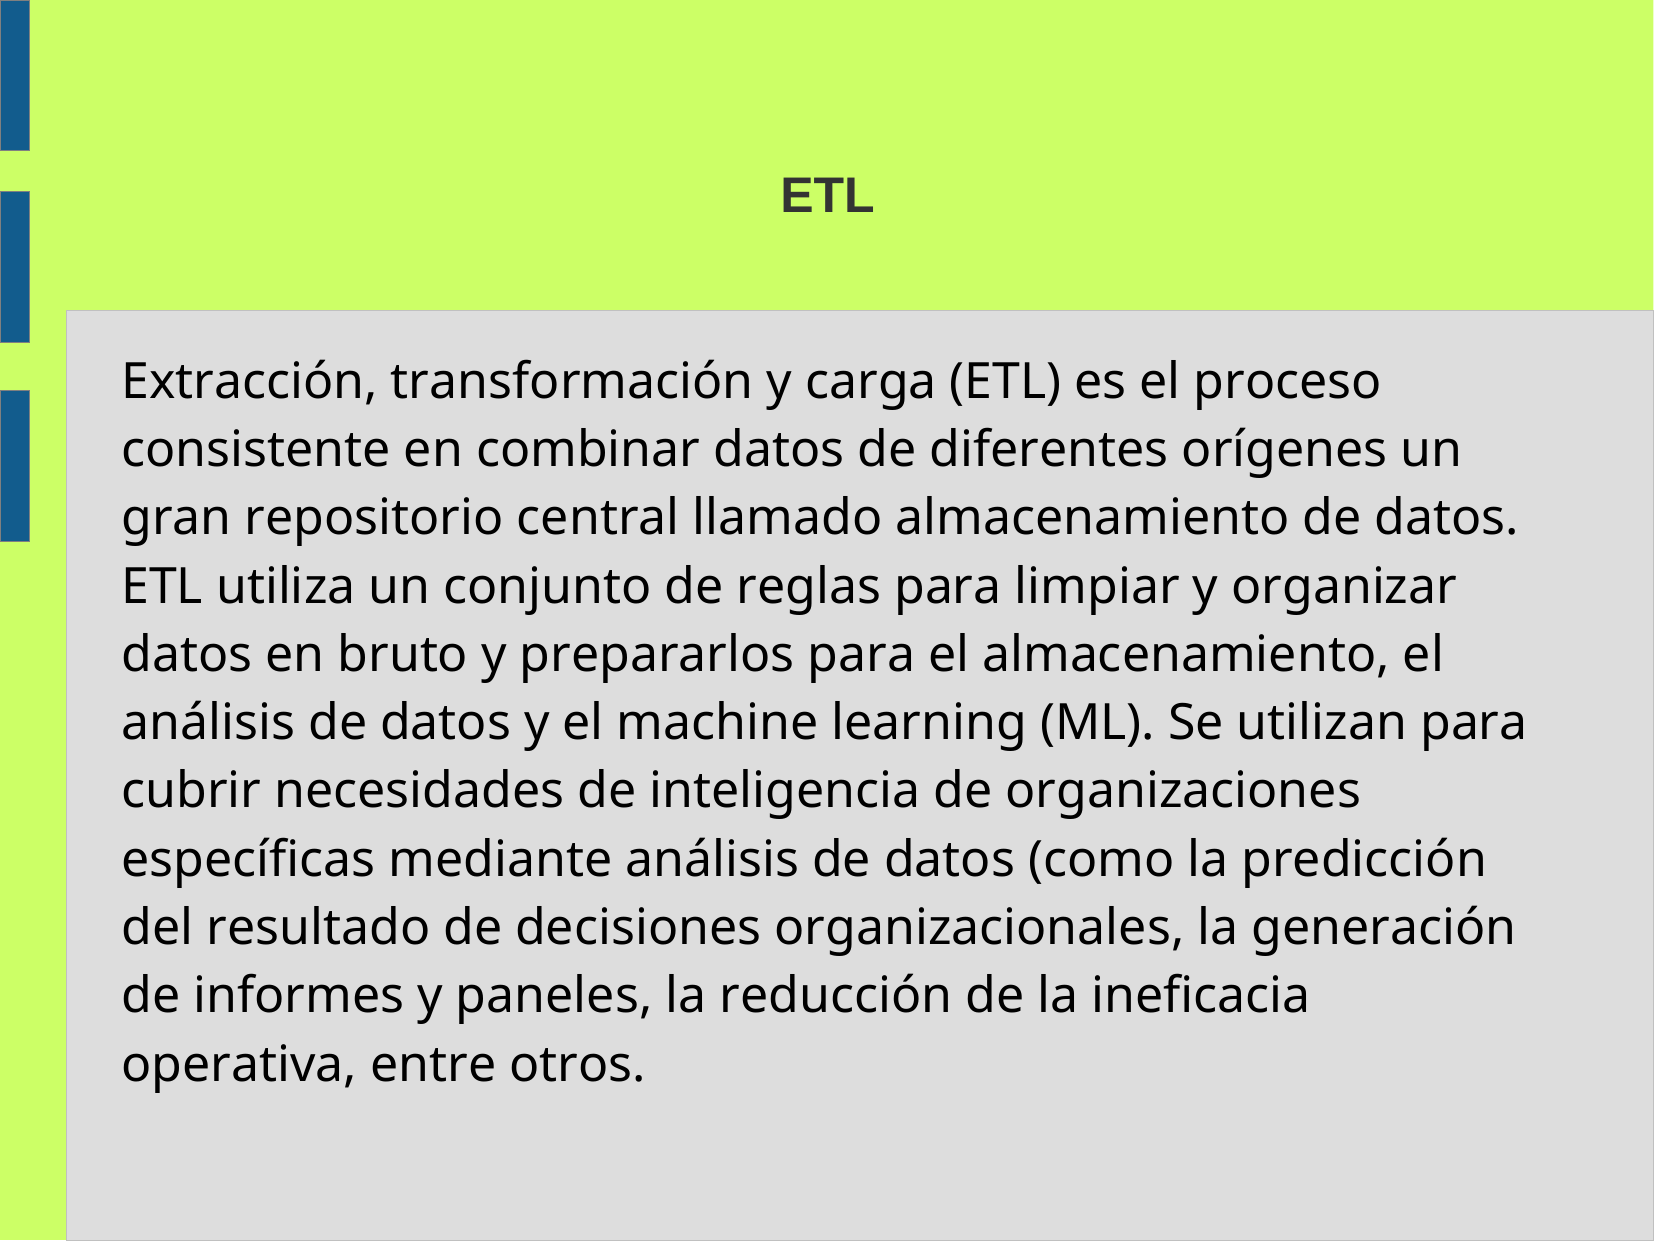

# ETL
Extracción, transformación y carga (ETL) es el proceso consistente en combinar datos de diferentes orígenes un gran repositorio central llamado almacenamiento de datos. ETL utiliza un conjunto de reglas para limpiar y organizar datos en bruto y prepararlos para el almacenamiento, el análisis de datos y el machine learning (ML). Se utilizan para cubrir necesidades de inteligencia de organizaciones específicas mediante análisis de datos (como la predicción del resultado de decisiones organizacionales, la generación de informes y paneles, la reducción de la ineficacia operativa, entre otros.